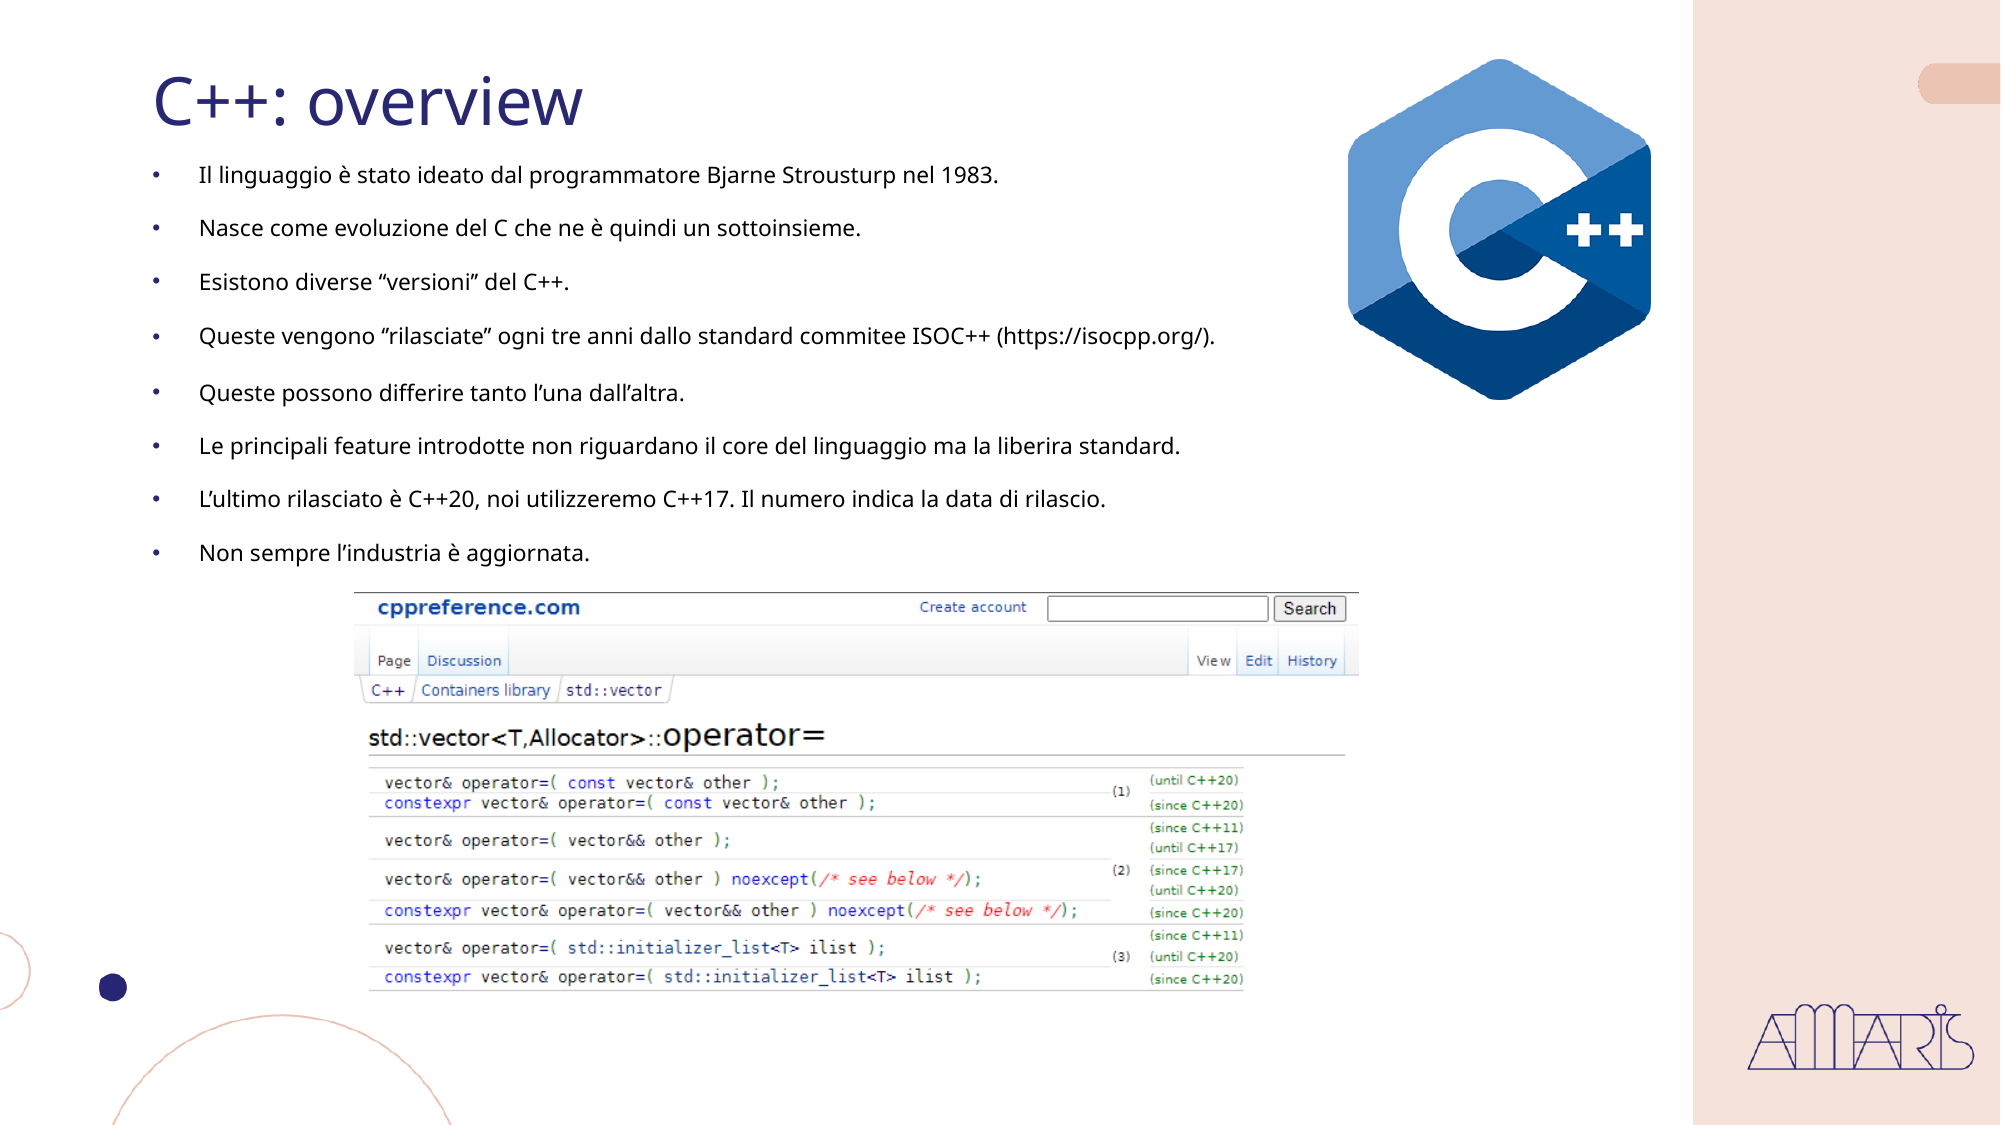

# C++: overview
Il linguaggio è stato ideato dal programmatore Bjarne Strousturp nel 1983.
Nasce come evoluzione del C che ne è quindi un sottoinsieme.
Esistono diverse ‘‘versioni’’ del C++.
Queste vengono ‘’rilasciate’’ ogni tre anni dallo standard commitee ISOC++ (https://isocpp.org/).
Queste possono differire tanto l’una dall’altra.
Le principali feature introdotte non riguardano il core del linguaggio ma la liberira standard.
L’ultimo rilasciato è C++20, noi utilizzeremo C++17. Il numero indica la data di rilascio.
Non sempre l’industria è aggiornata.